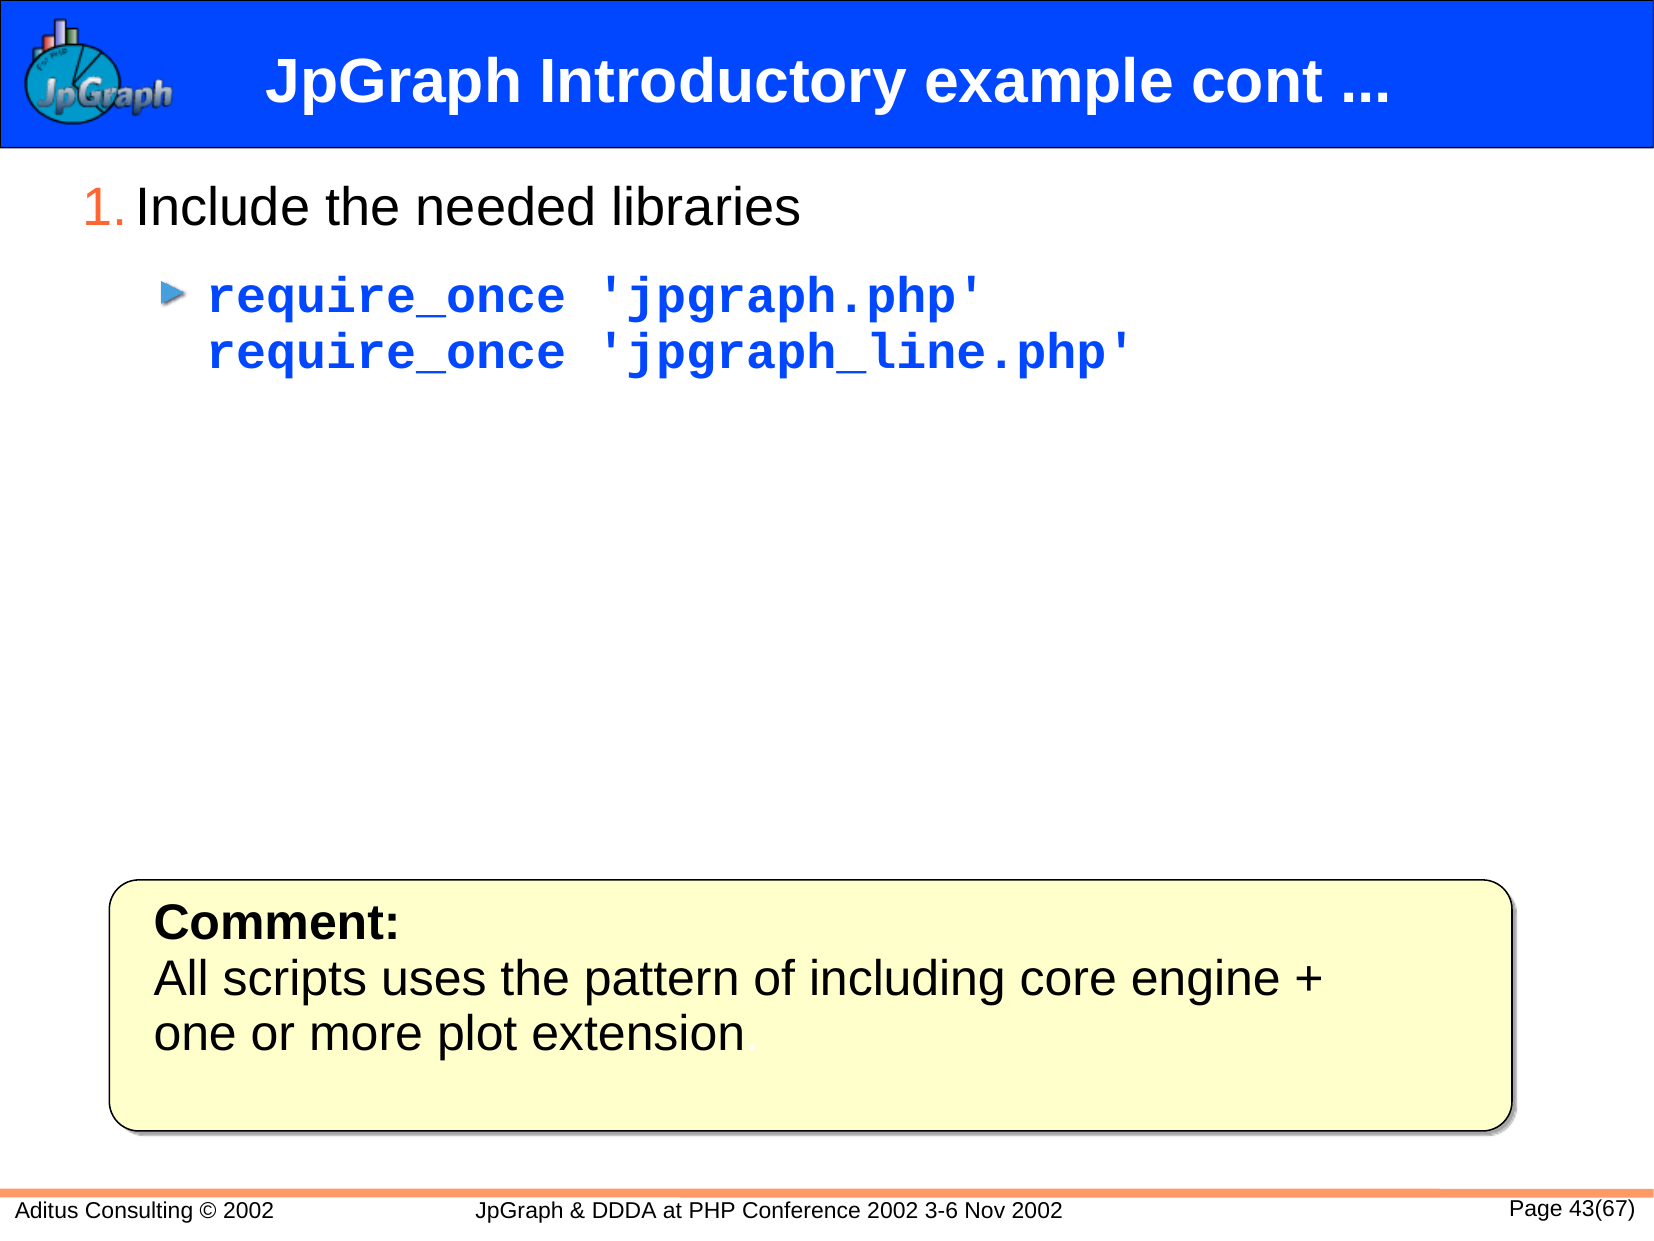

# JpGraph Introductory example cont ...
Include the needed libraries
require_once 'jpgraph.php'
require_once 'jpgraph_line.php'
Comment:
All scripts uses the pattern of including core engine + one or more plot extension.